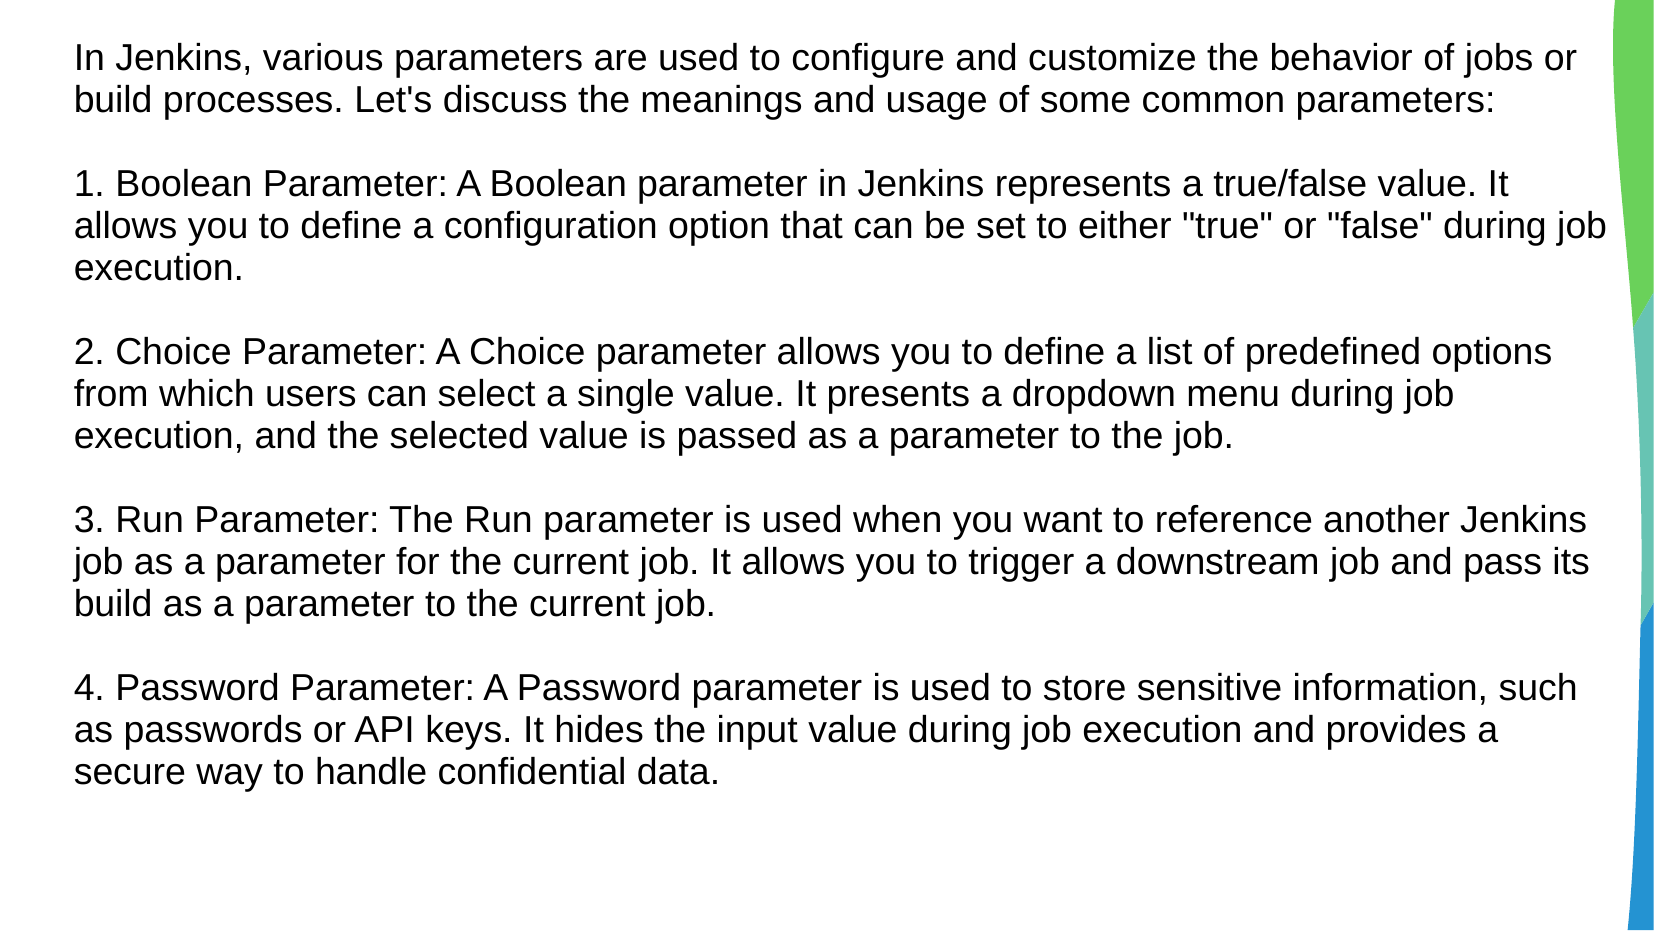

In Jenkins, various parameters are used to configure and customize the behavior of jobs or build processes. Let's discuss the meanings and usage of some common parameters:
1. Boolean Parameter: A Boolean parameter in Jenkins represents a true/false value. It allows you to define a configuration option that can be set to either "true" or "false" during job execution.
2. Choice Parameter: A Choice parameter allows you to define a list of predefined options from which users can select a single value. It presents a dropdown menu during job execution, and the selected value is passed as a parameter to the job.
3. Run Parameter: The Run parameter is used when you want to reference another Jenkins job as a parameter for the current job. It allows you to trigger a downstream job and pass its build as a parameter to the current job.
4. Password Parameter: A Password parameter is used to store sensitive information, such as passwords or API keys. It hides the input value during job execution and provides a secure way to handle confidential data.